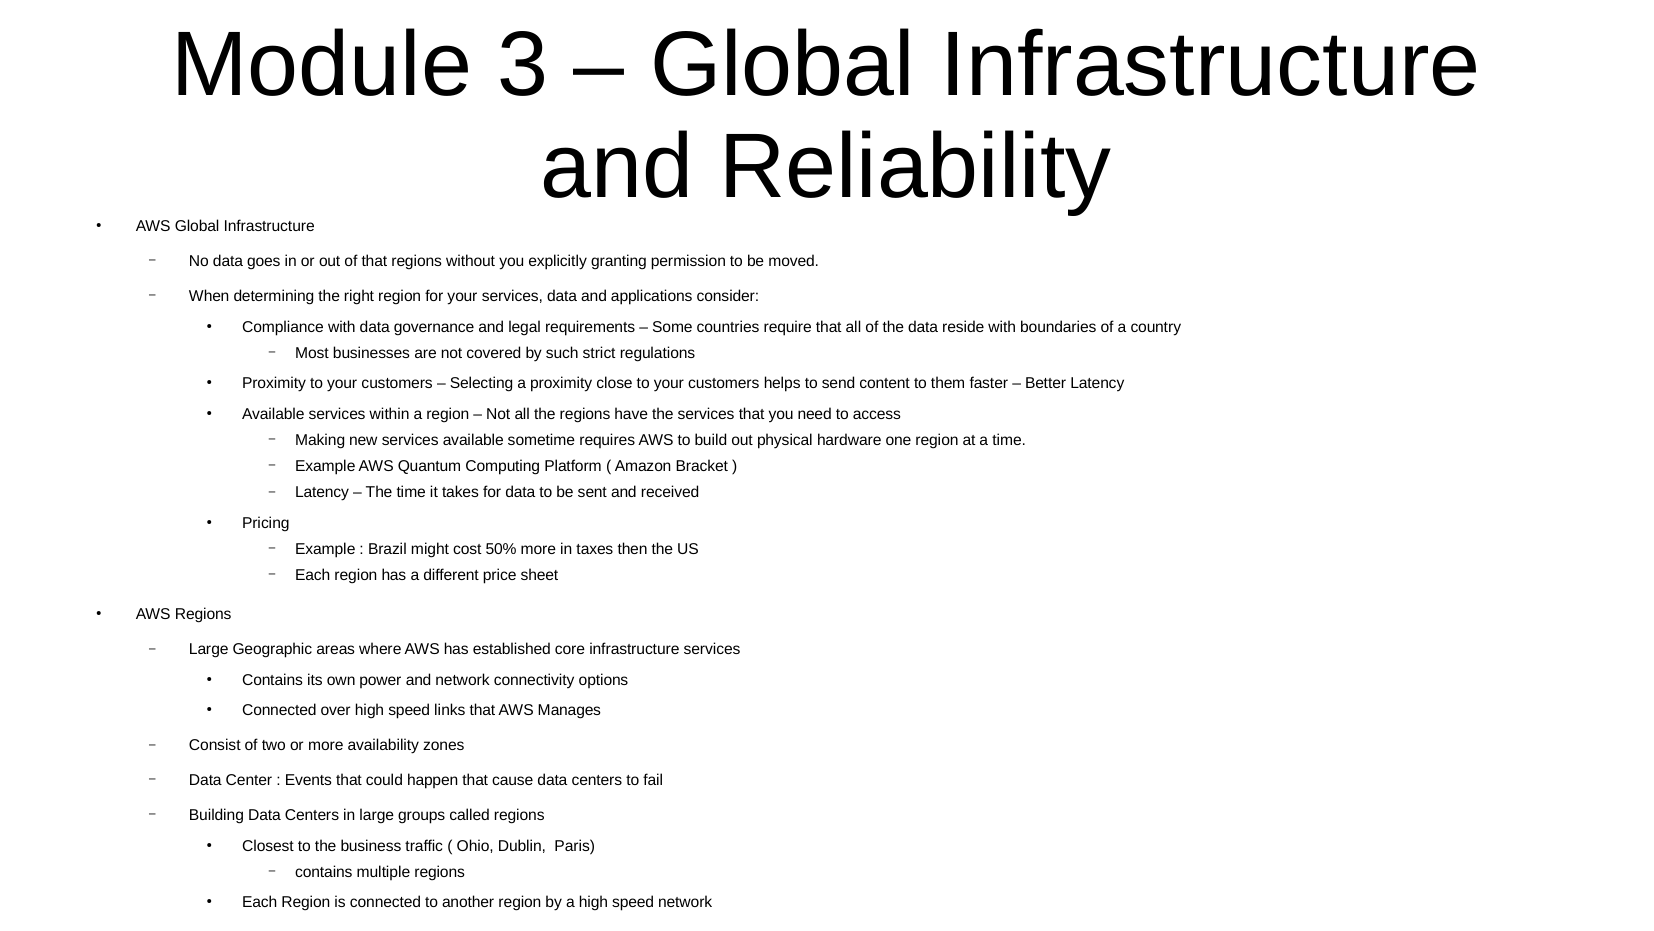

# Module 3 – Global Infrastructure and Reliability
AWS Global Infrastructure
No data goes in or out of that regions without you explicitly granting permission to be moved.
When determining the right region for your services, data and applications consider:
Compliance with data governance and legal requirements – Some countries require that all of the data reside with boundaries of a country
Most businesses are not covered by such strict regulations
Proximity to your customers – Selecting a proximity close to your customers helps to send content to them faster – Better Latency
Available services within a region – Not all the regions have the services that you need to access
Making new services available sometime requires AWS to build out physical hardware one region at a time.
Example AWS Quantum Computing Platform ( Amazon Bracket )
Latency – The time it takes for data to be sent and received
Pricing
Example : Brazil might cost 50% more in taxes then the US
Each region has a different price sheet
AWS Regions
Large Geographic areas where AWS has established core infrastructure services
Contains its own power and network connectivity options
Connected over high speed links that AWS Manages
Consist of two or more availability zones
Data Center : Events that could happen that cause data centers to fail
Building Data Centers in large groups called regions
Closest to the business traffic ( Ohio, Dublin, Paris)
contains multiple regions
Each Region is connected to another region by a high speed network